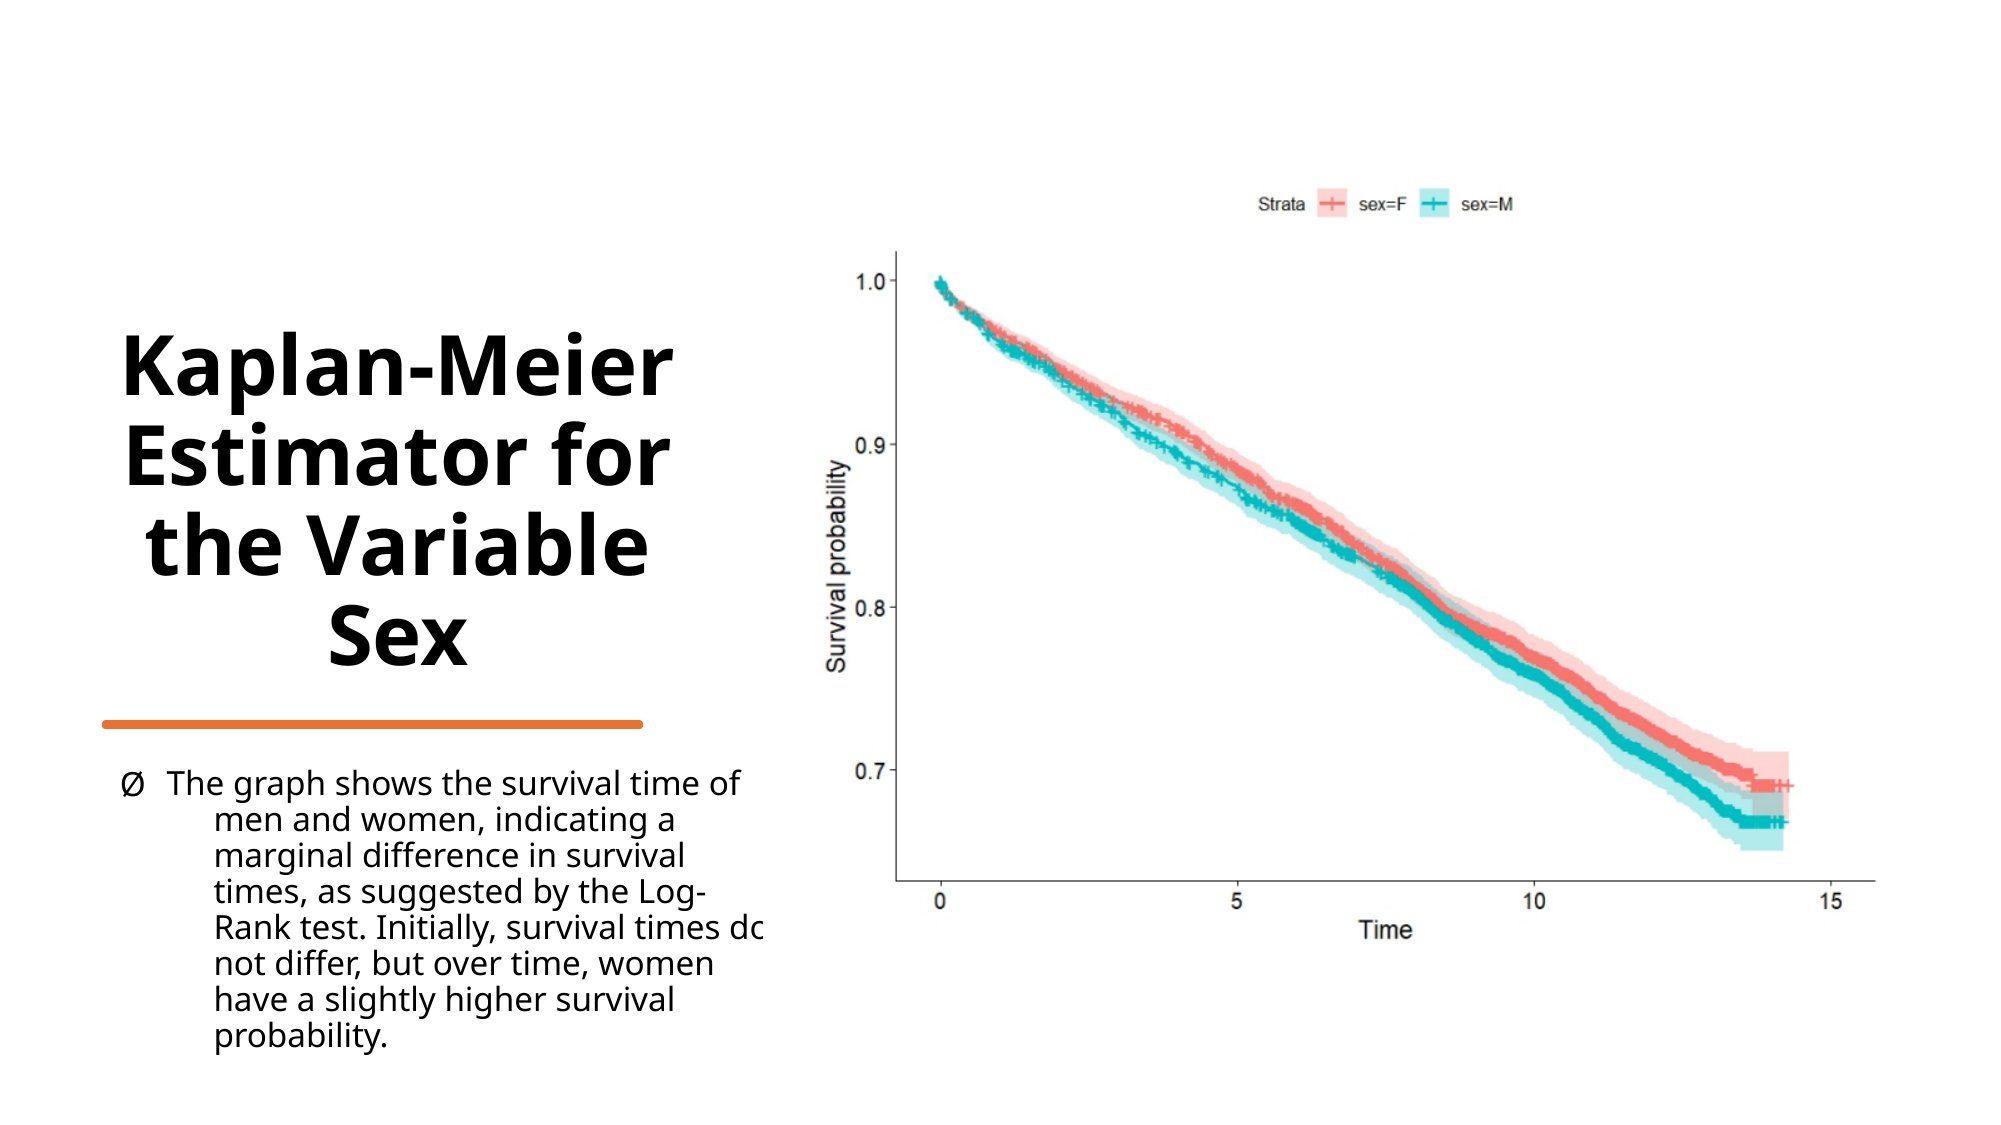

# Kaplan-Meier Estimator for the Variable Sex
The graph shows the survival time of men and women, indicating a marginal difference in survival times, as suggested by the Log-Rank test. Initially, survival times do not differ, but over time, women have a slightly higher survival probability.